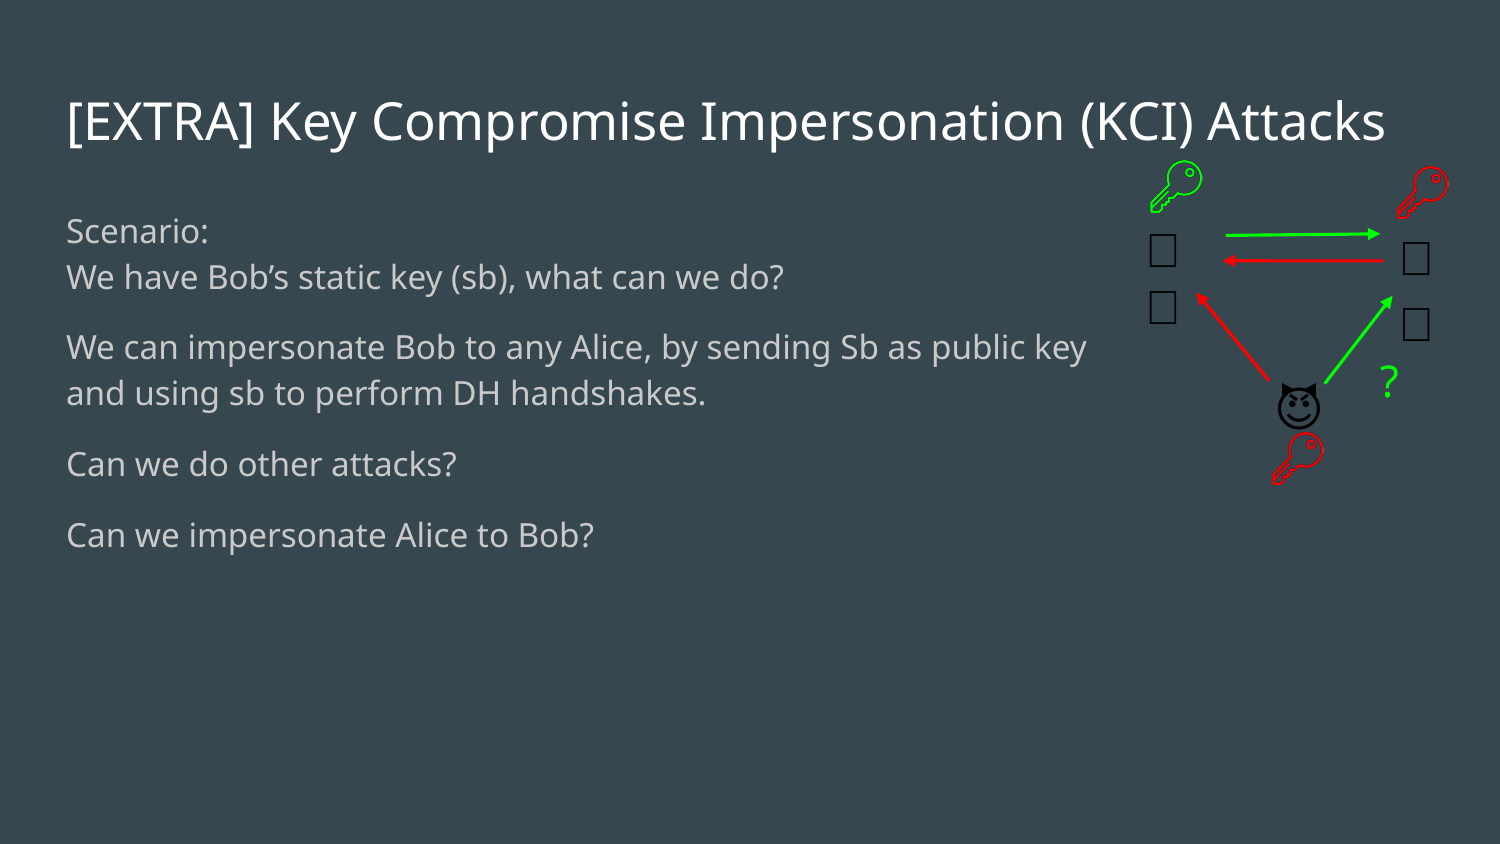

# [EXTRA] Key Compromise Impersonation (KCI) Attacks
Scenario:
We have Bob’s static key (sb), what can we do?
We can impersonate Bob to any Alice, by sending Sb as public key and using sb to perform DH handshakes.
Can we do other attacks?
Can we impersonate Alice to Bob?
👩🏻
👨🏻
?
😈